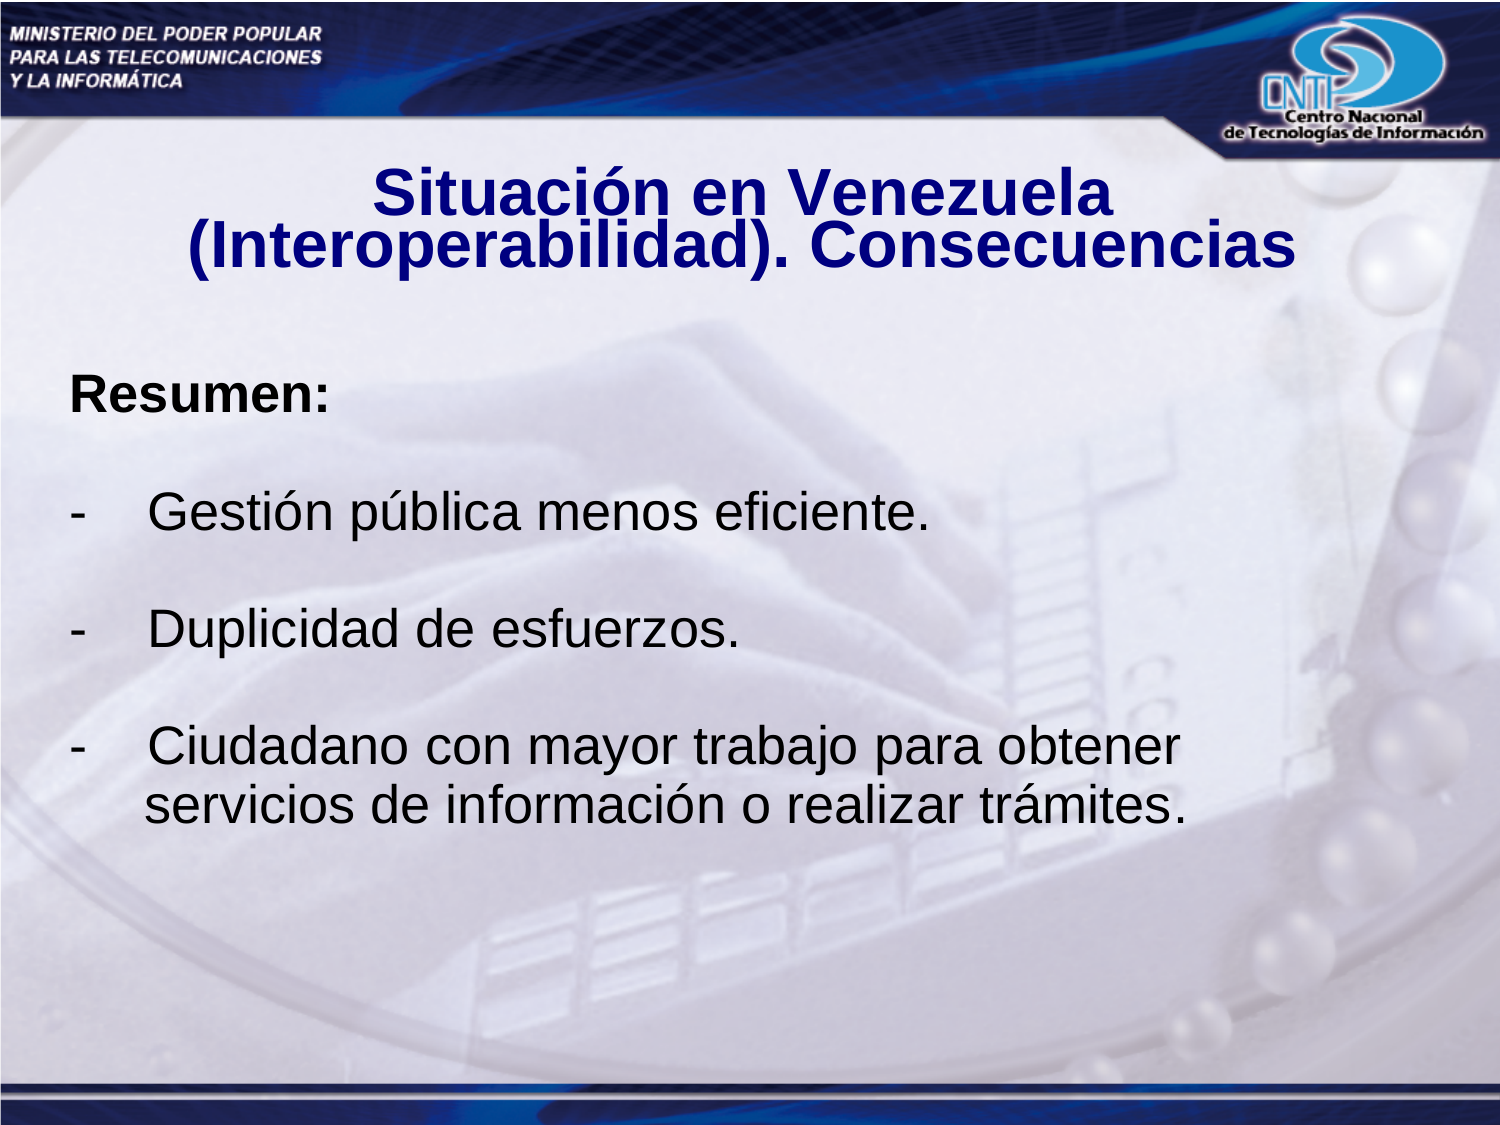

# Situación en Venezuela (Interoperabilidad). Consecuencias
Resumen:
- Gestión pública menos eficiente.
- Duplicidad de esfuerzos.
- Ciudadano con mayor trabajo para obtener
 servicios de información o realizar trámites.